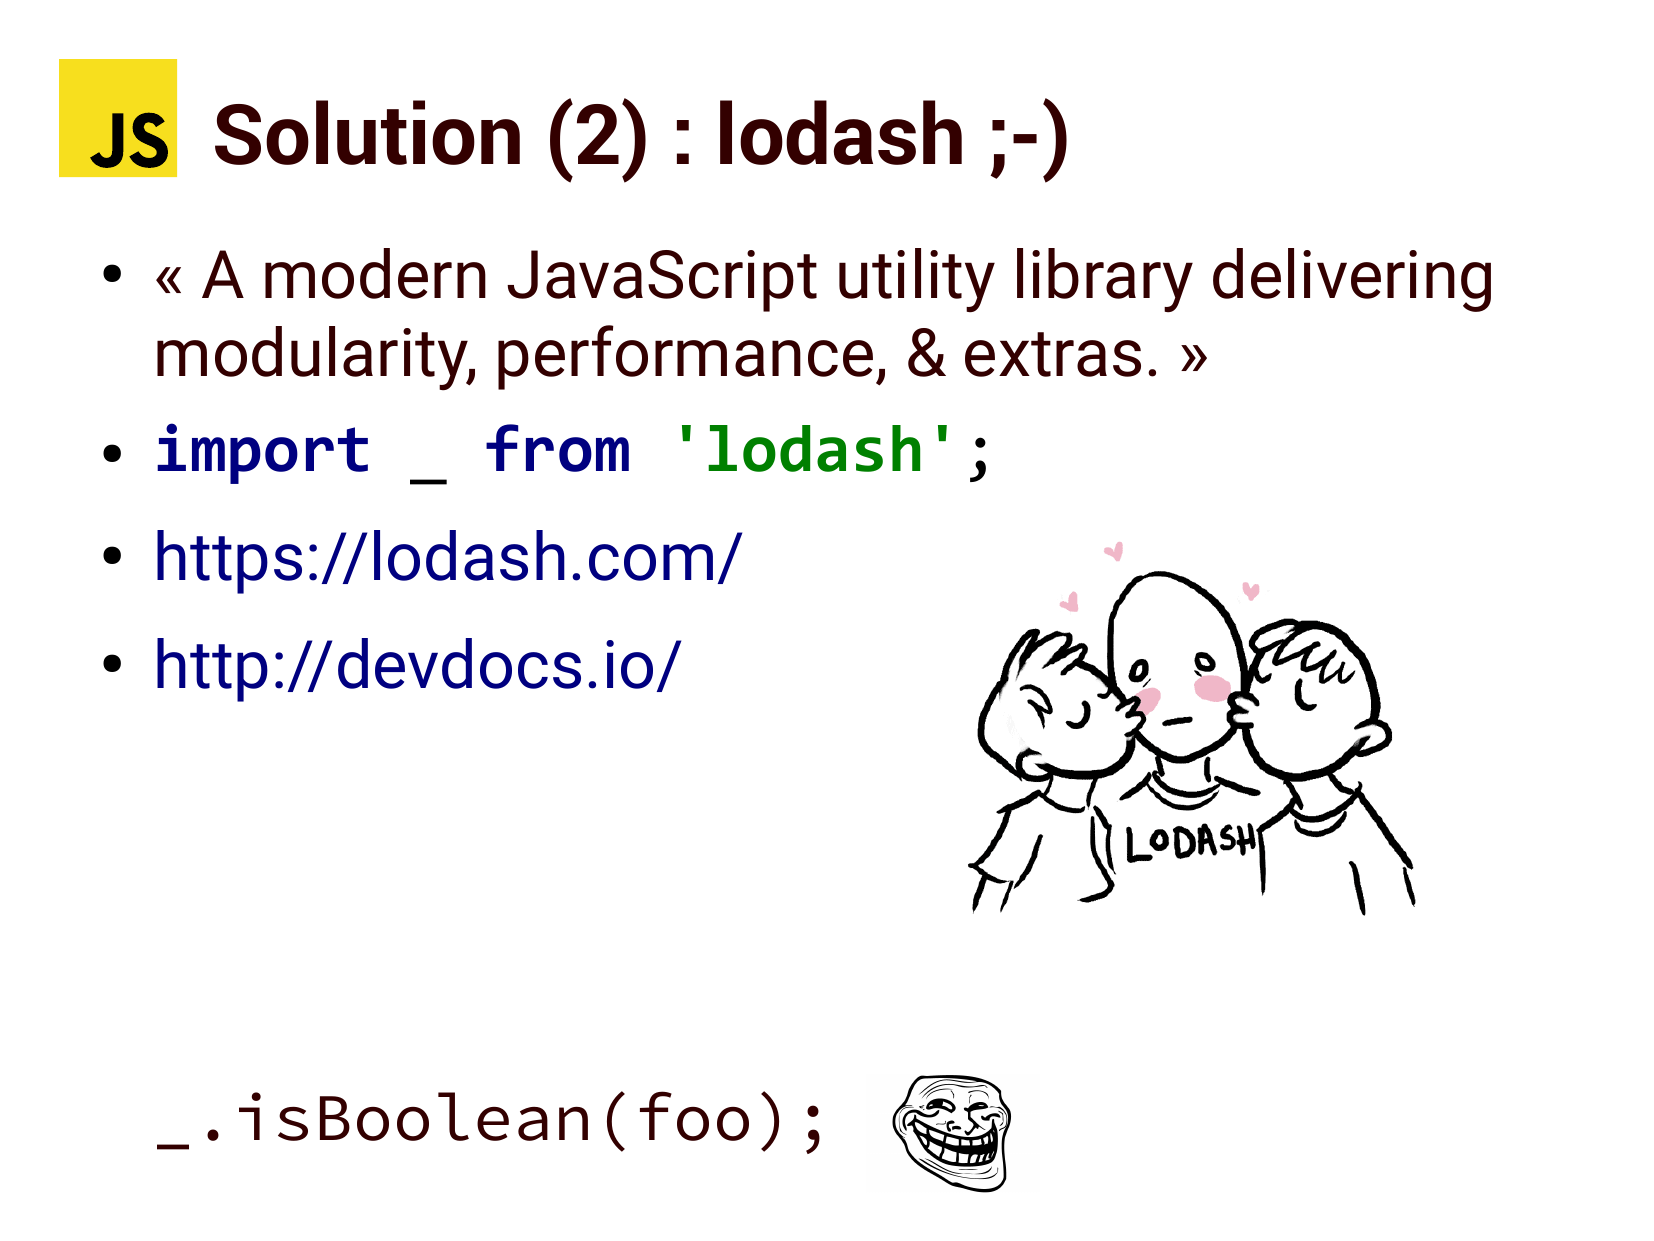

# Solution (2) : lodash ;-)
« A modern JavaScript utility library delivering modularity, performance, & extras. »
import _ from 'lodash';
https://lodash.com/
http://devdocs.io/
_.isBoolean(foo);